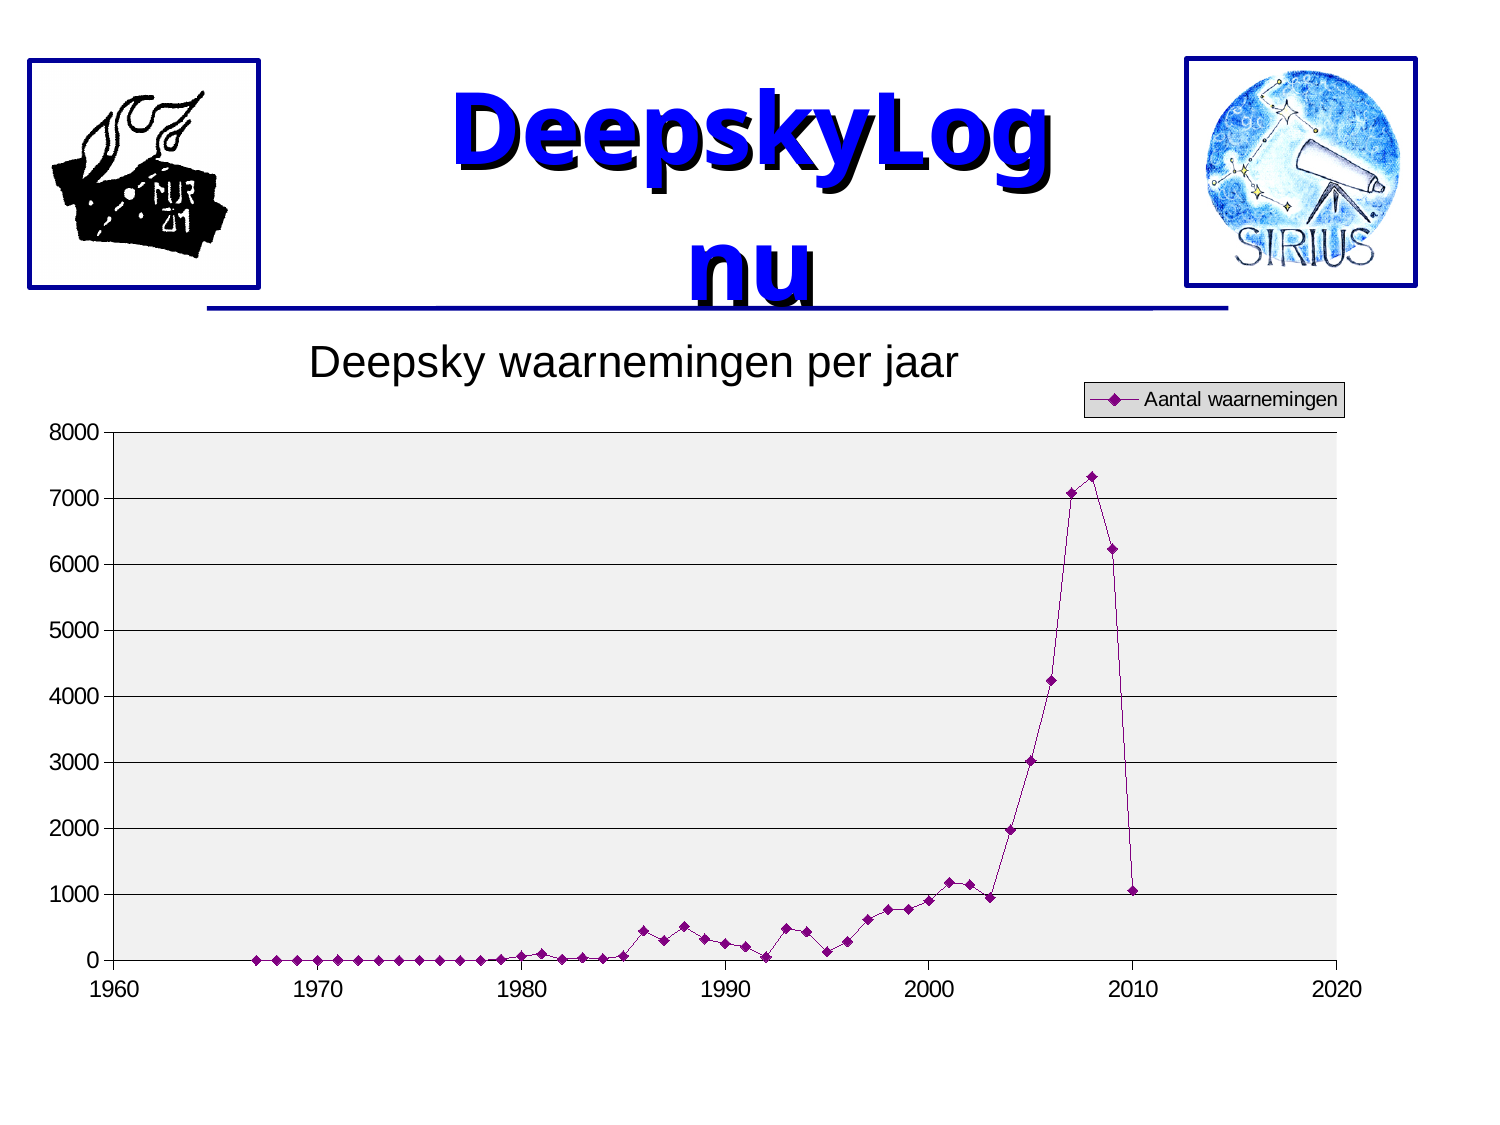

# DeepskyLog nu
### Chart: Deepsky waarnemingen per jaar
| Category | Aantal waarnemingen |
|---|---|